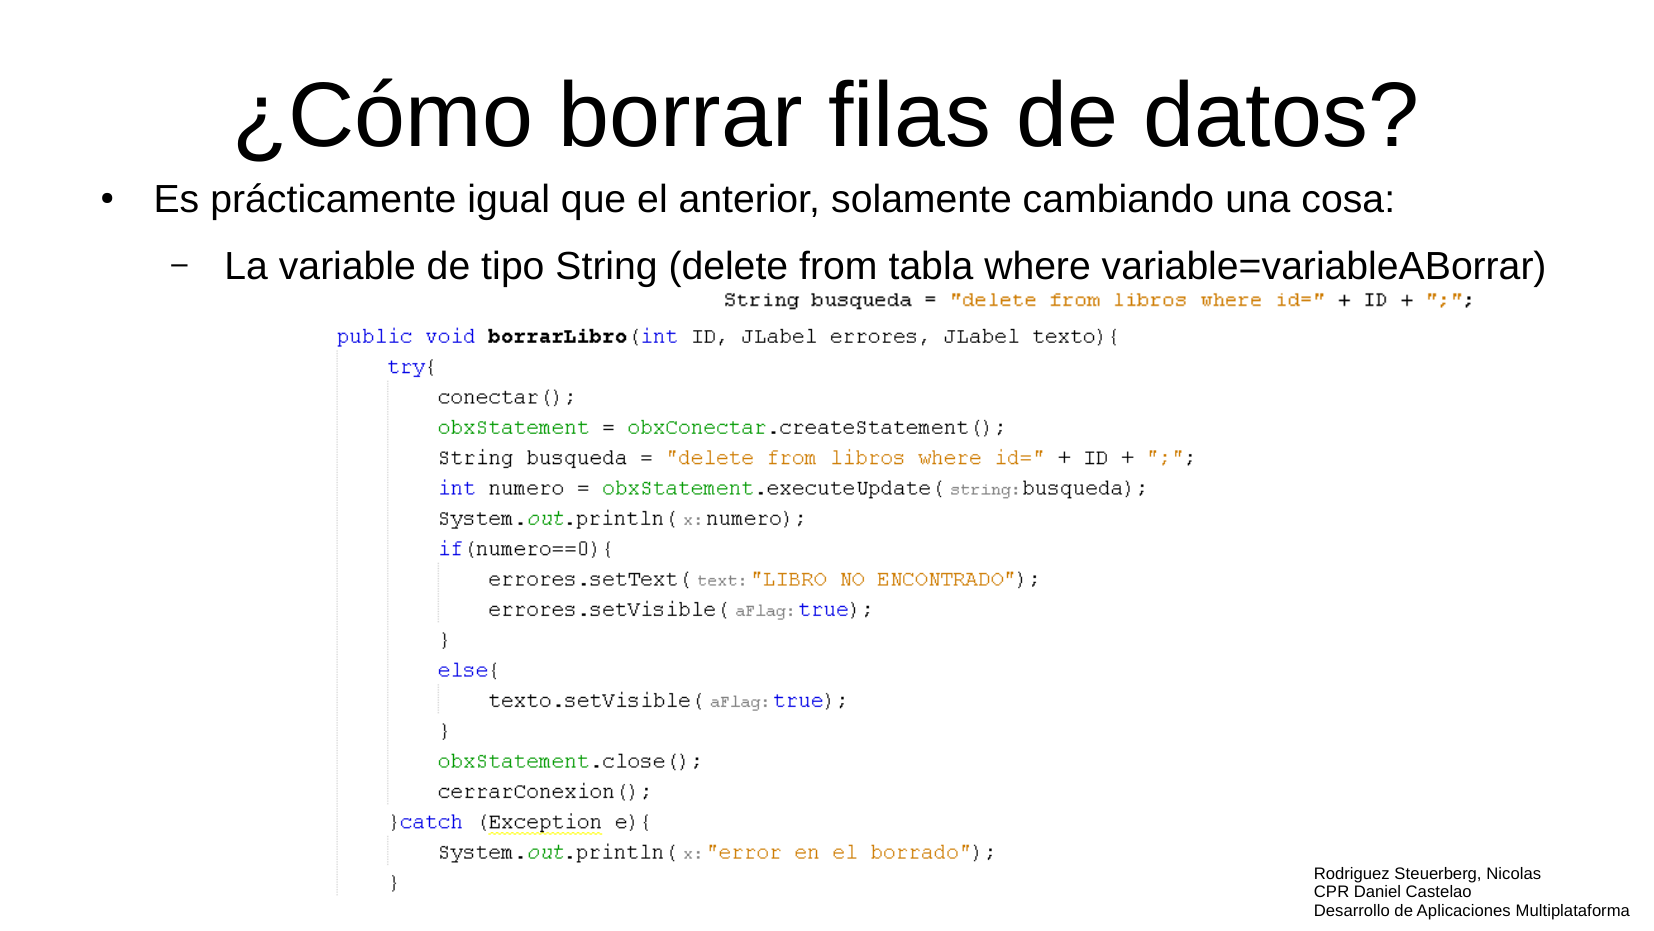

# ¿Cómo borrar filas de datos?
Es prácticamente igual que el anterior, solamente cambiando una cosa:
La variable de tipo String (delete from tabla where variable=variableABorrar)
Rodriguez Steuerberg, Nicolas
CPR Daniel Castelao
Desarrollo de Aplicaciones Multiplataforma